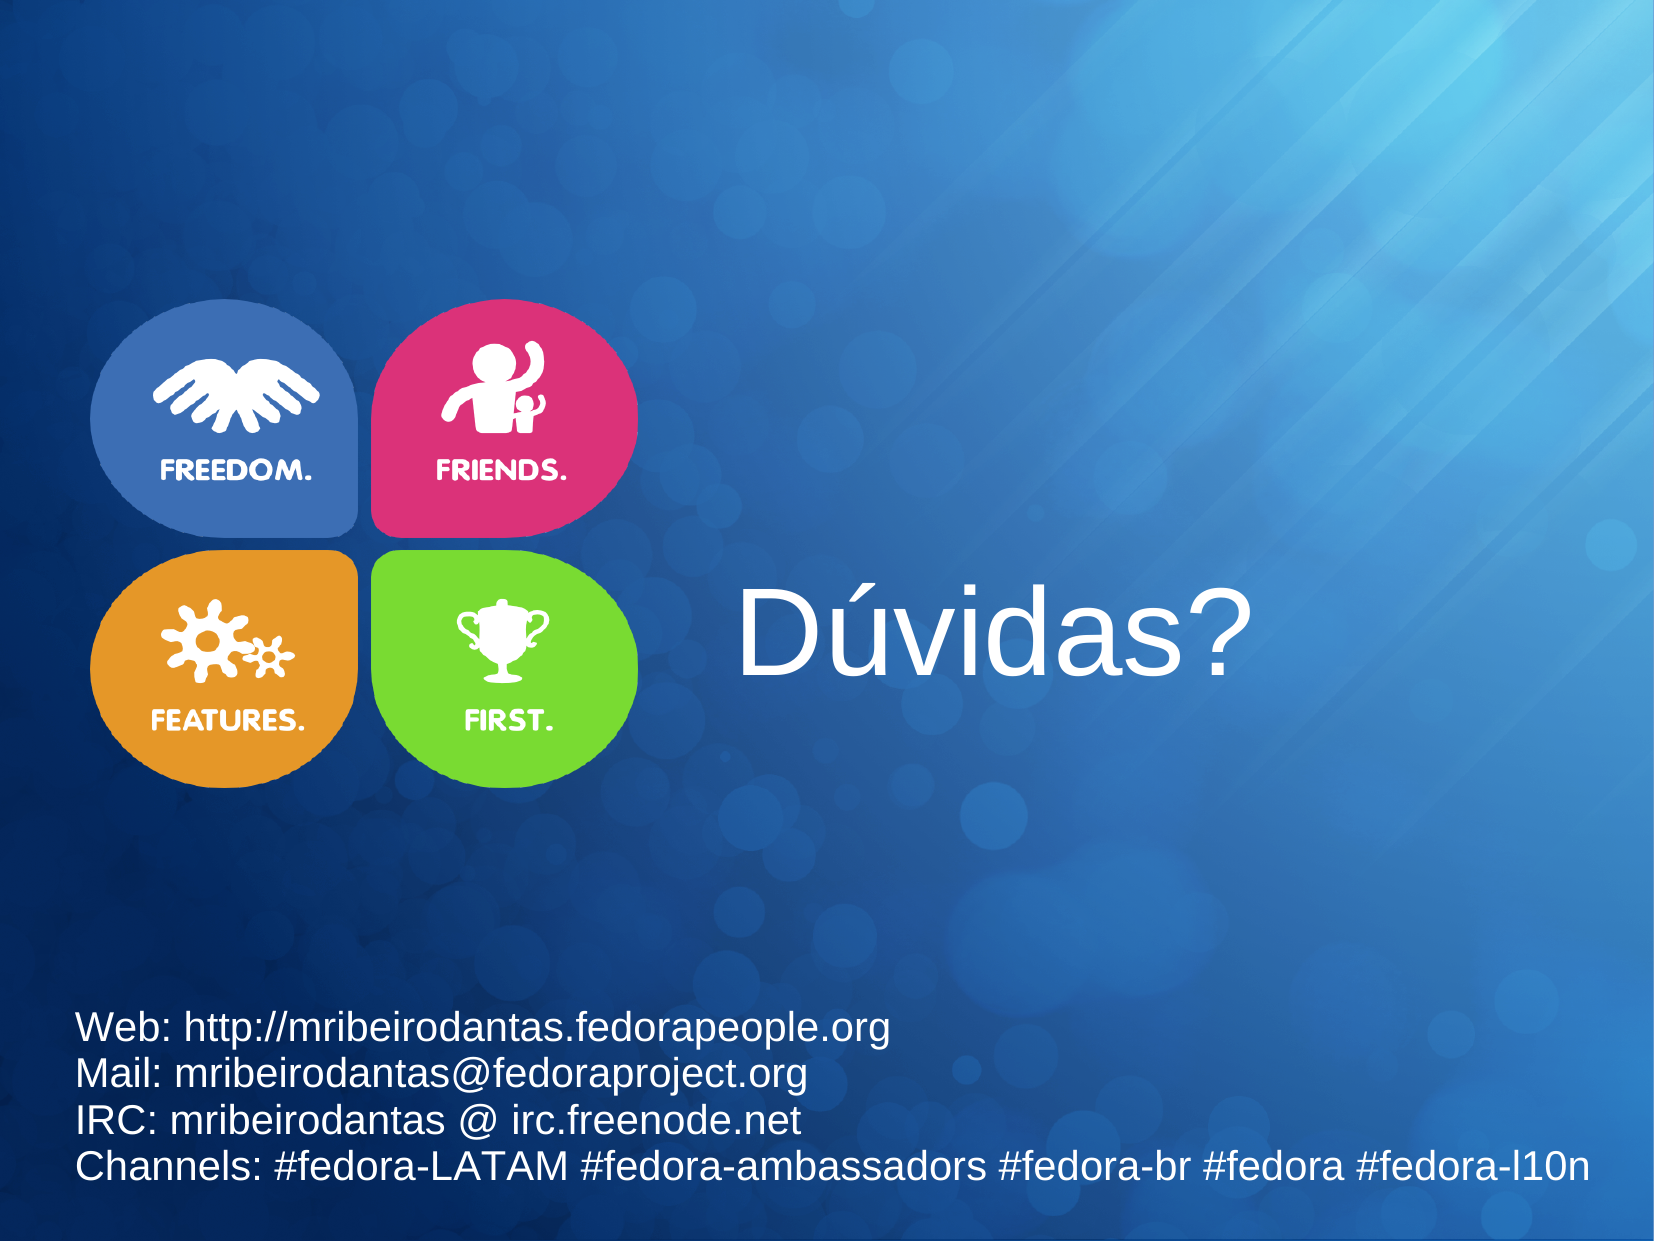

# Dúvidas?
Web: http://mribeirodantas.fedorapeople.org
Mail: mribeirodantas@fedoraproject.org
IRC: mribeirodantas @ irc.freenode.net
Channels: #fedora-LATAM #fedora-ambassadors #fedora-br #fedora #fedora-l10n